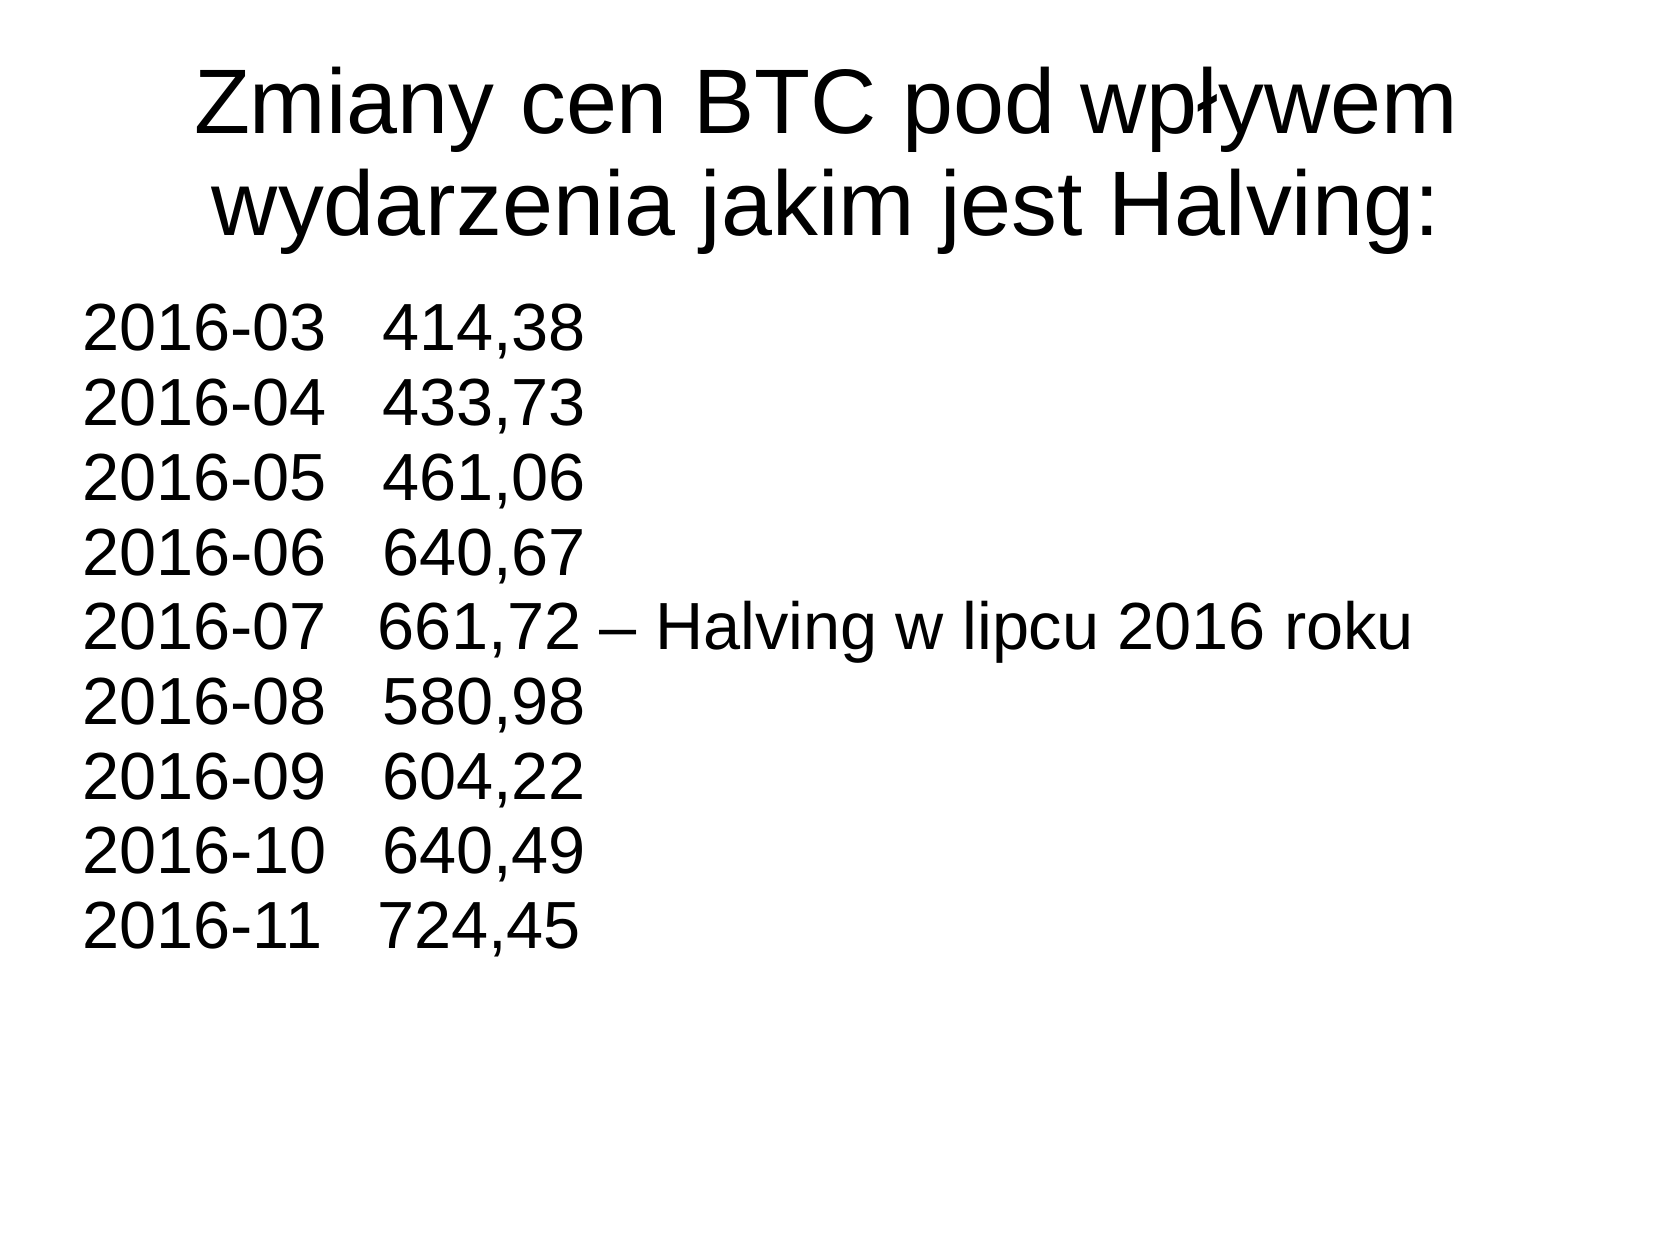

# Zmiany cen BTC pod wpływem wydarzenia jakim jest Halving:
2016-03 414,38
2016-04 433,73
2016-05 461,06
2016-06 640,67
2016-07	661,72 – Halving w lipcu 2016 roku
2016-08 580,98
2016-09 604,22
2016-10 640,49
2016-11 724,45